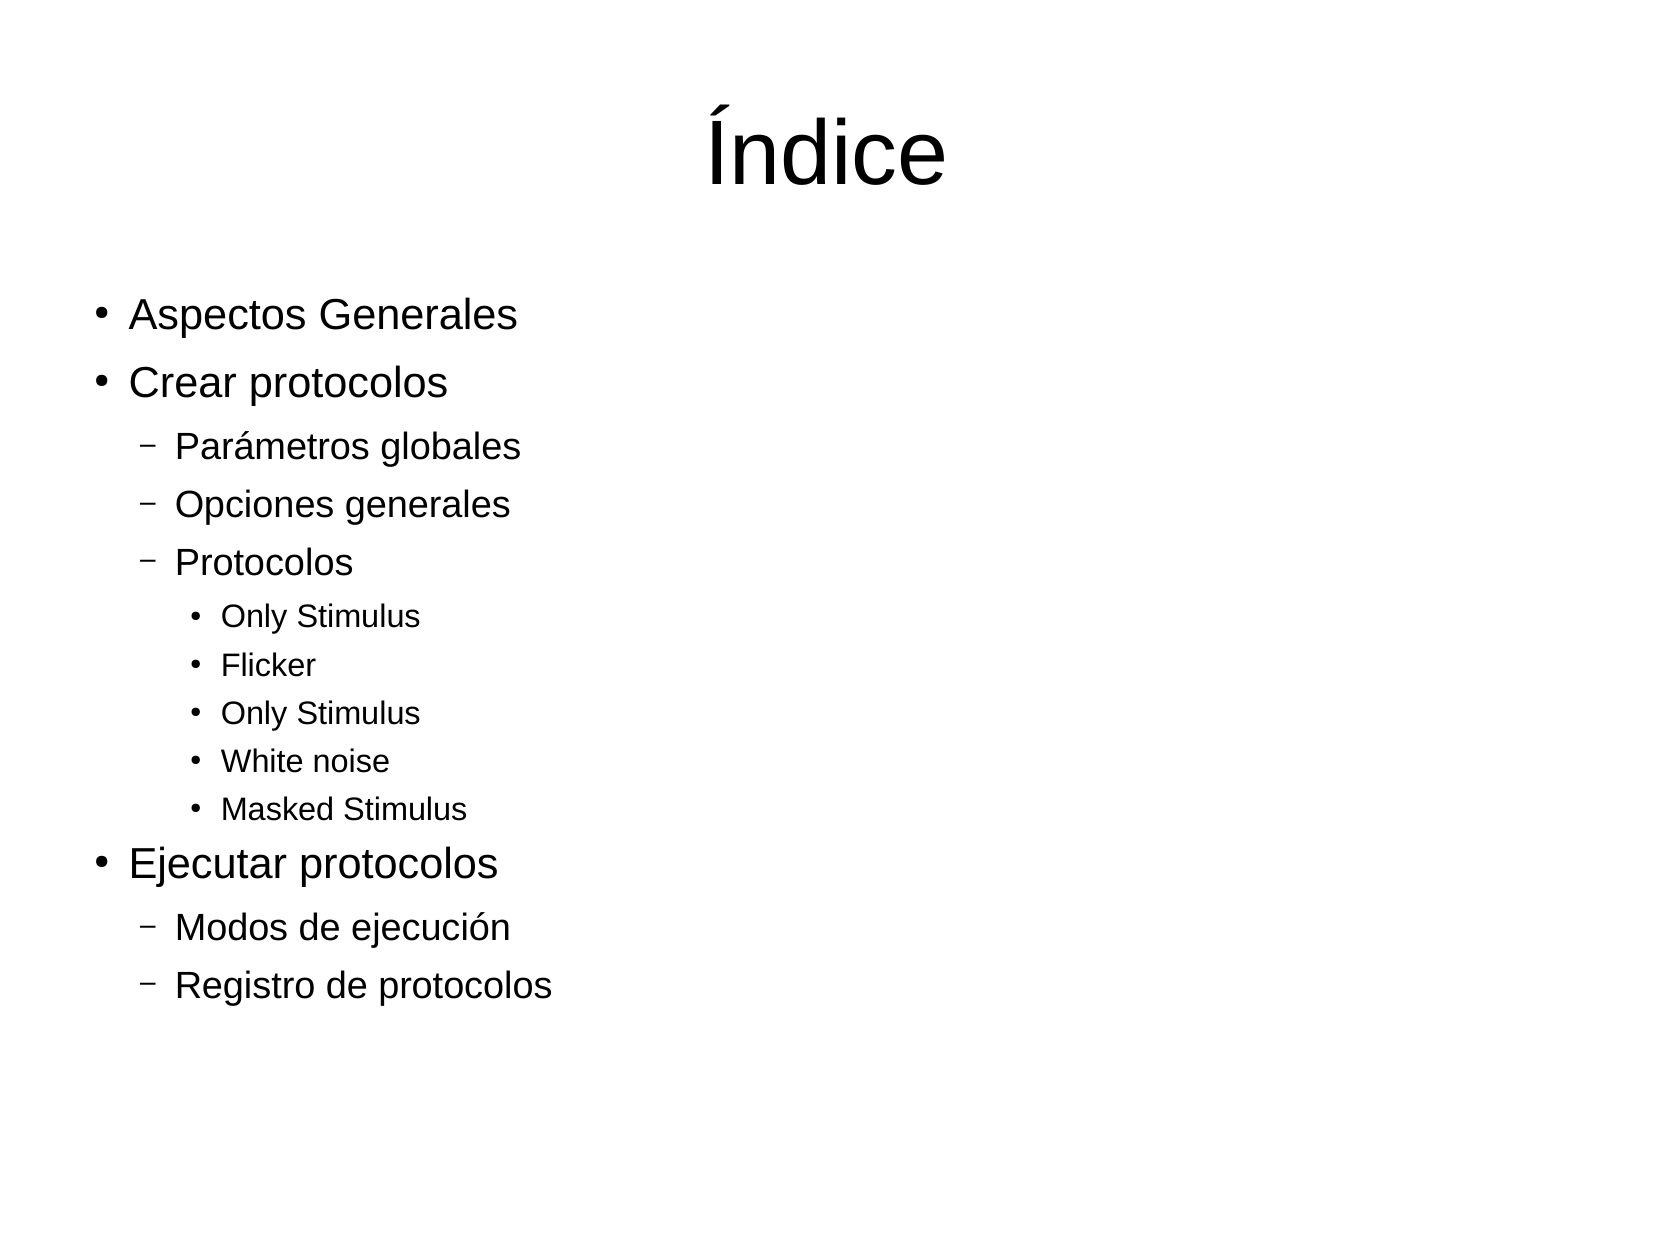

# Índice
Aspectos Generales
Crear protocolos
Parámetros globales
Opciones generales
Protocolos
Only Stimulus
Flicker
Only Stimulus
White noise
Masked Stimulus
Ejecutar protocolos
Modos de ejecución
Registro de protocolos